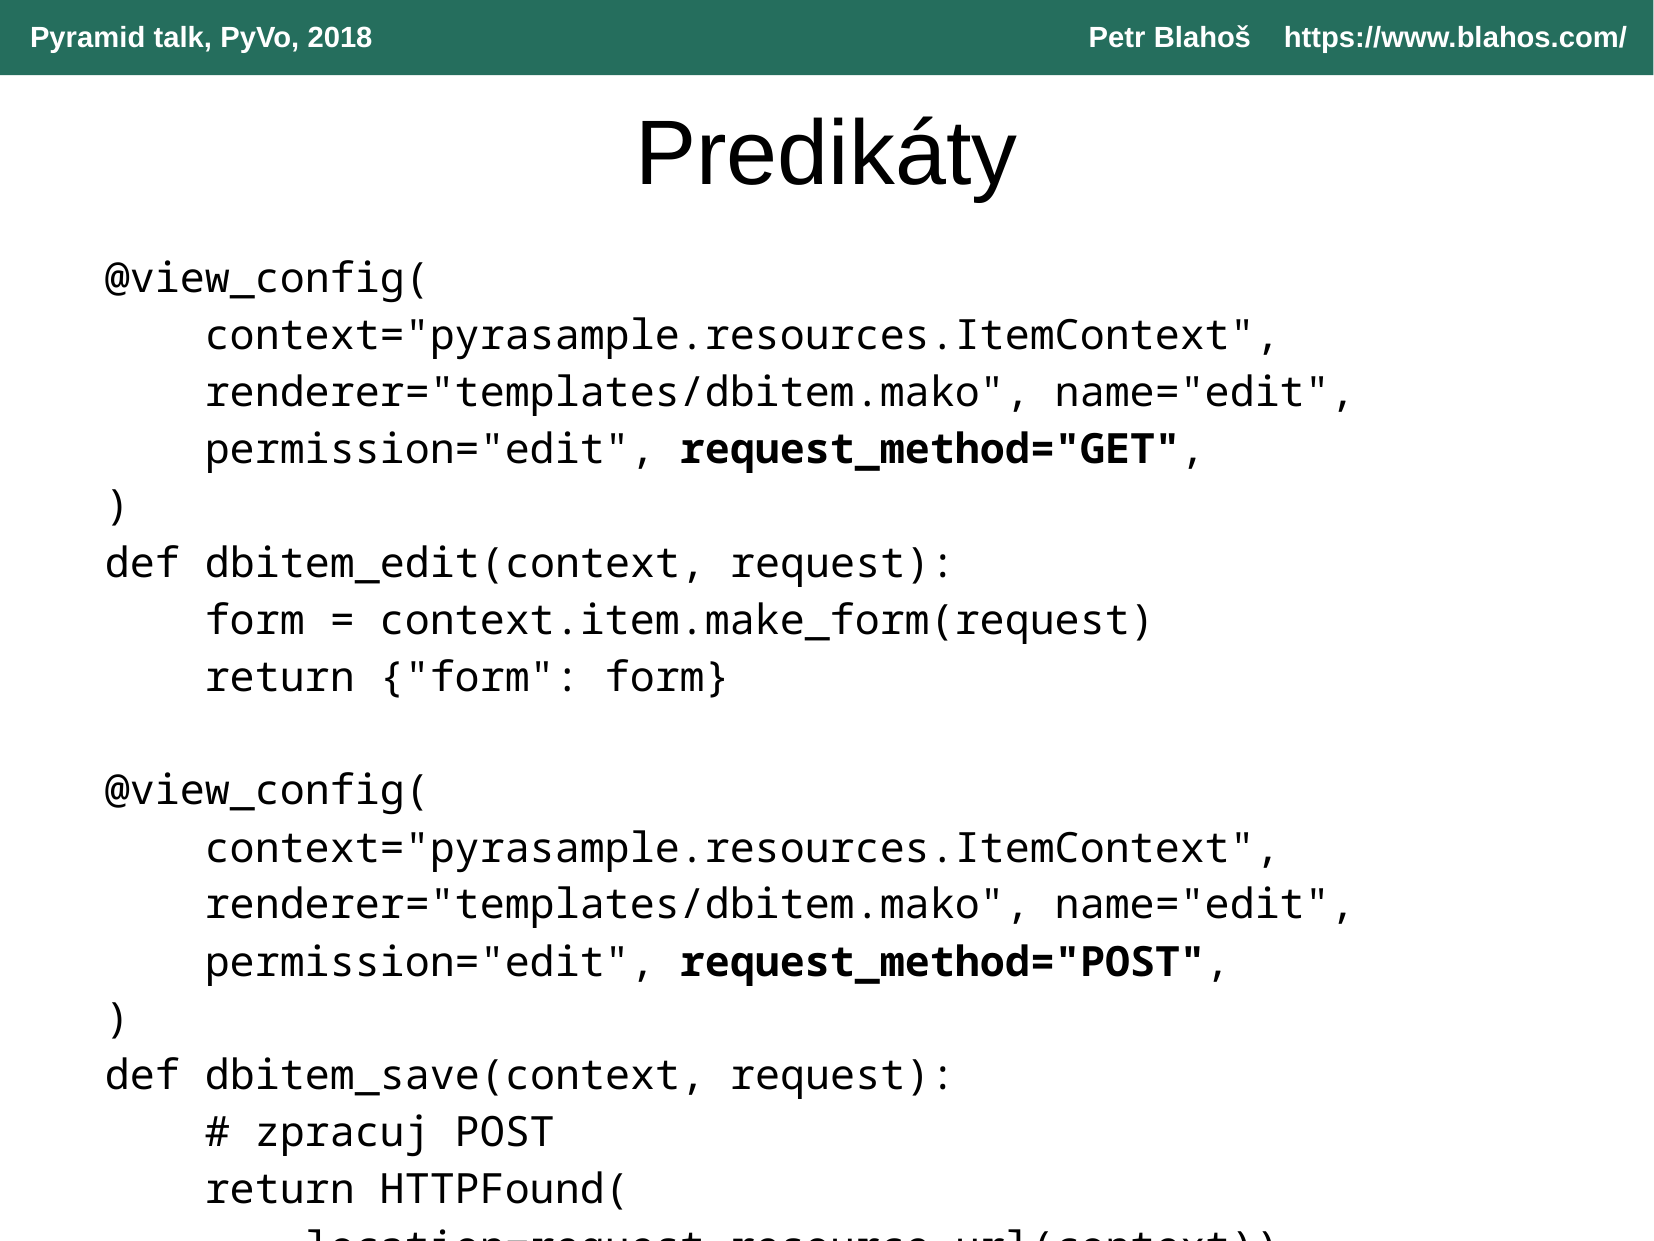

# Predikáty
@view_config(
 context="pyrasample.resources.ItemContext",
 renderer="templates/dbitem.mako", name="edit",
 permission="edit", request_method="GET",
)
def dbitem_edit(context, request):
 form = context.item.make_form(request)
 return {"form": form}
@view_config(
 context="pyrasample.resources.ItemContext",
 renderer="templates/dbitem.mako", name="edit",
 permission="edit", request_method="POST",
)
def dbitem_save(context, request):
 # zpracuj POST
 return HTTPFound(
 location=request.resource_url(context))